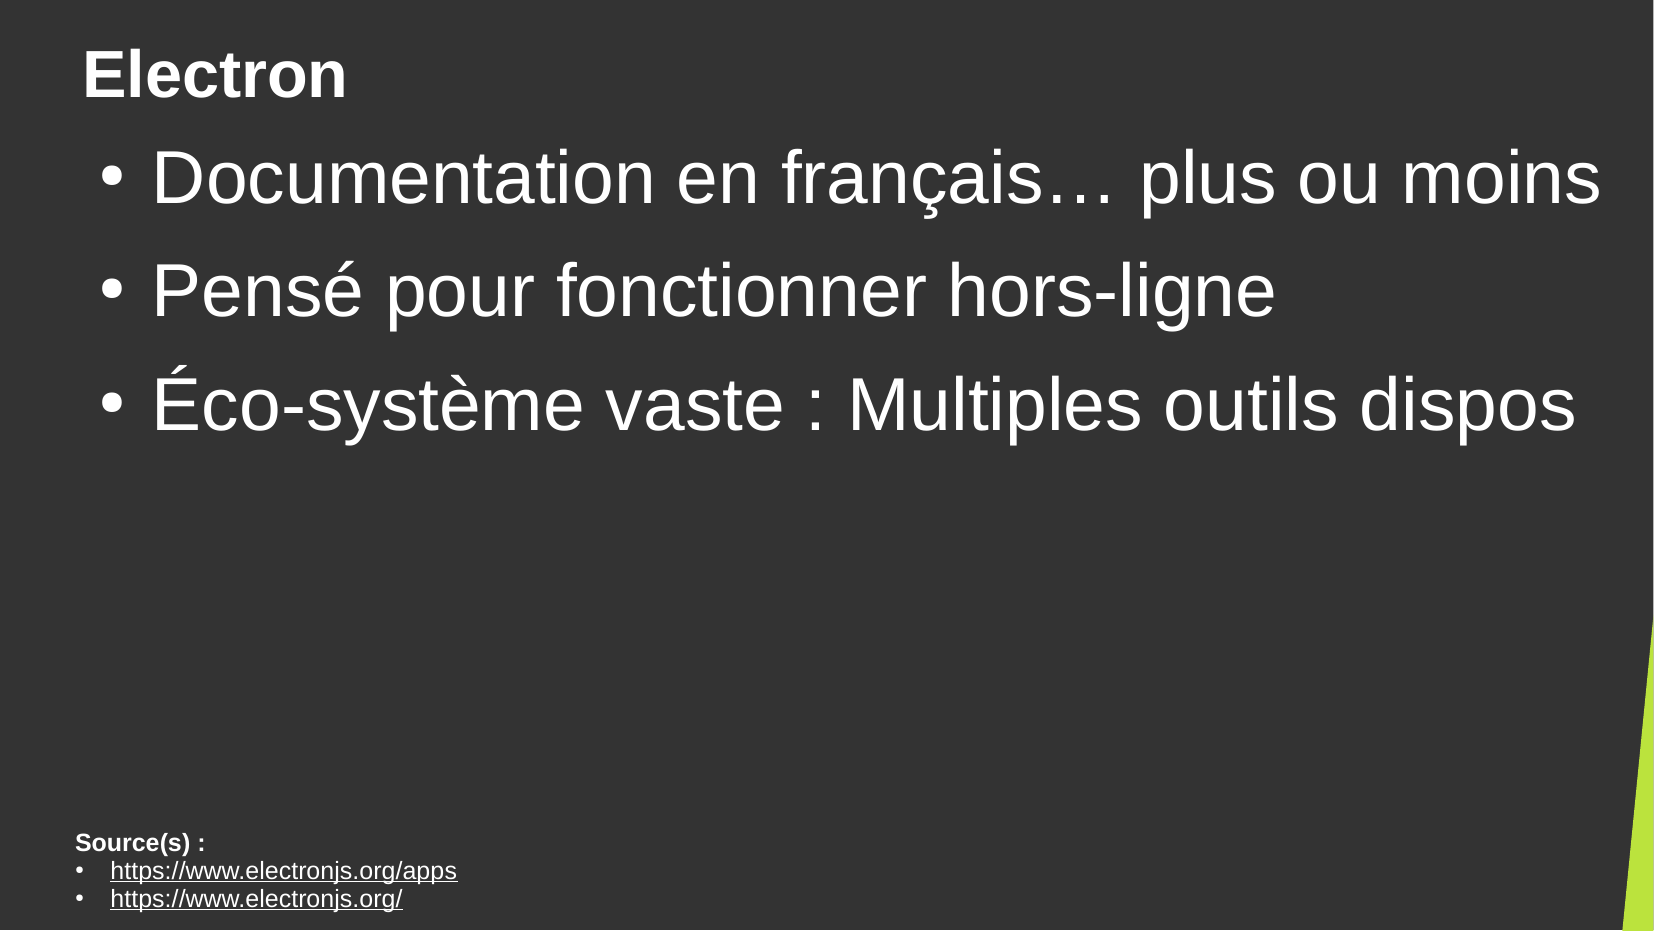

# Electron
Documentation en français… plus ou moins
Pensé pour fonctionner hors-ligne
Éco-système vaste : Multiples outils dispos
Source(s) :
https://www.electronjs.org/apps
https://www.electronjs.org/